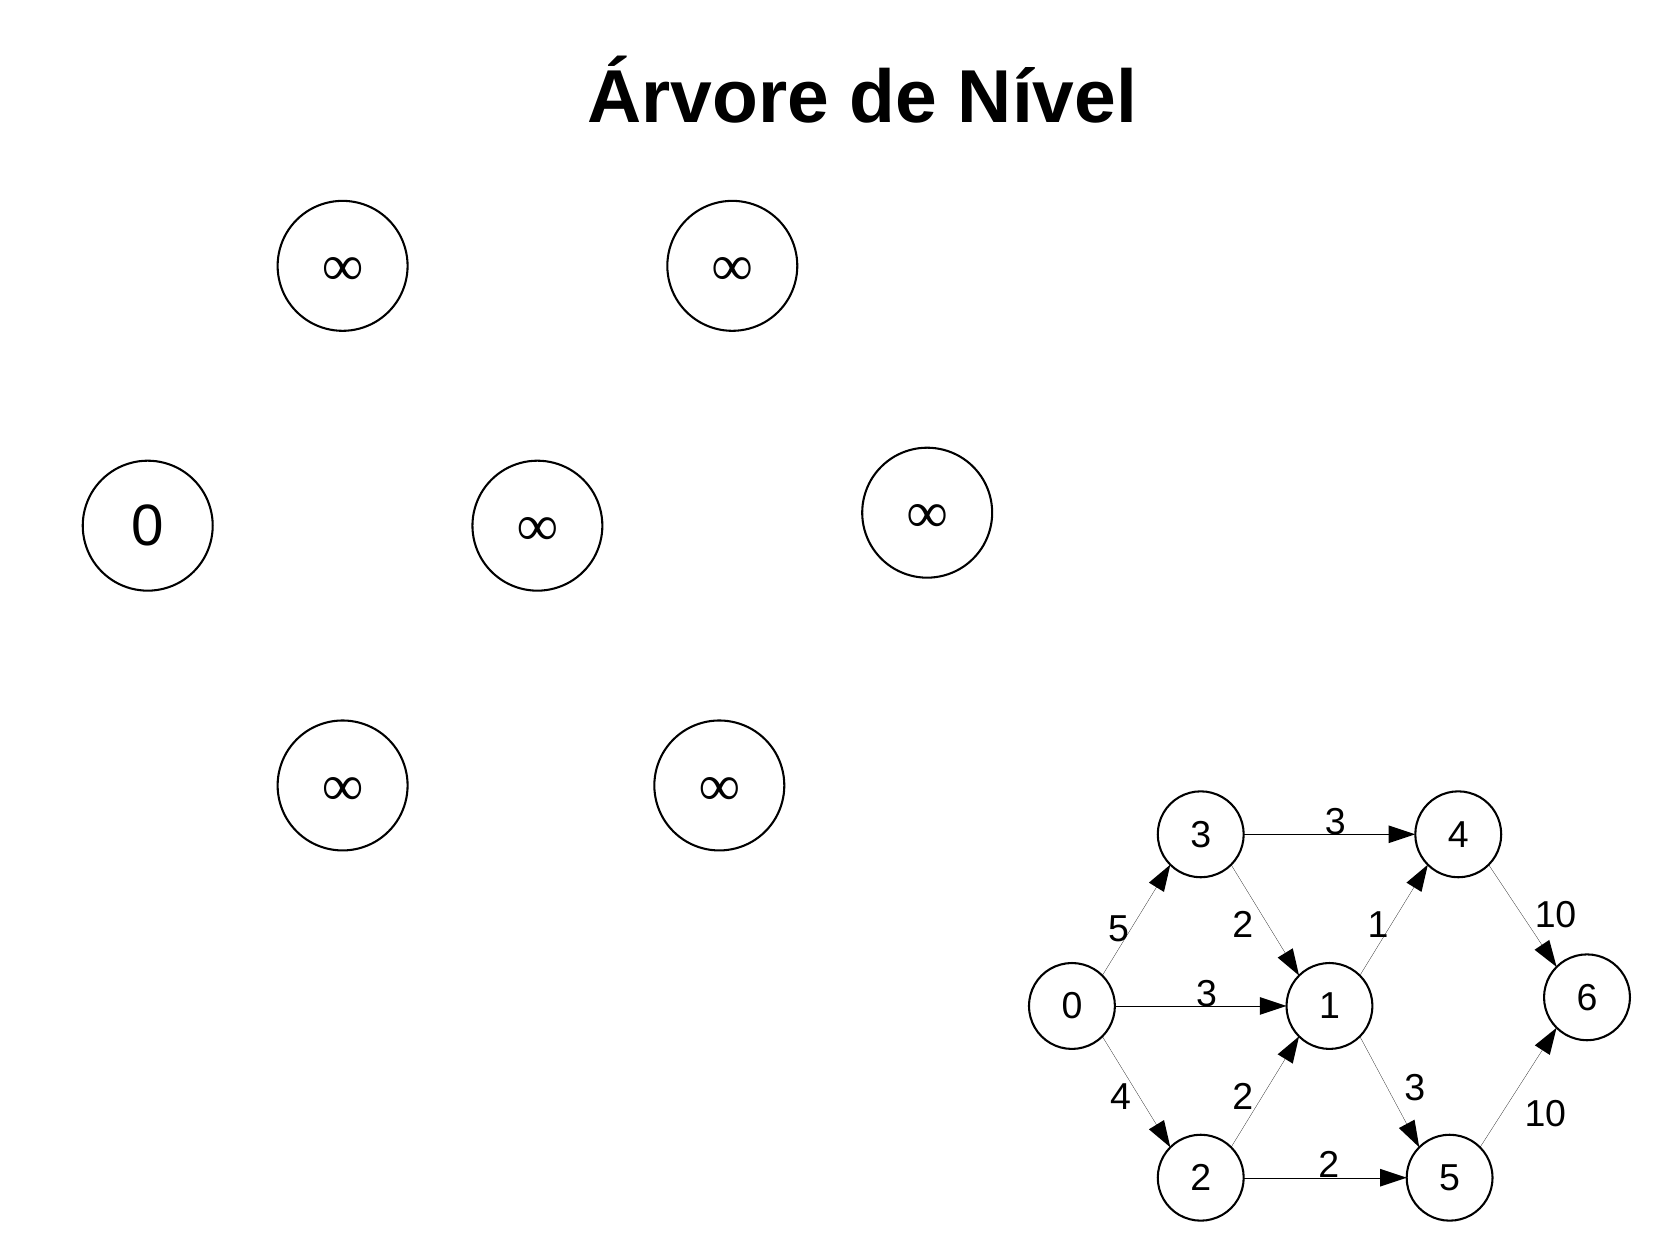

Árvore de Nível
∞
∞
∞
0
∞
∞
∞
3
4
3
10
2
1
5
6
0
1
3
3
4
2
10
2
5
2